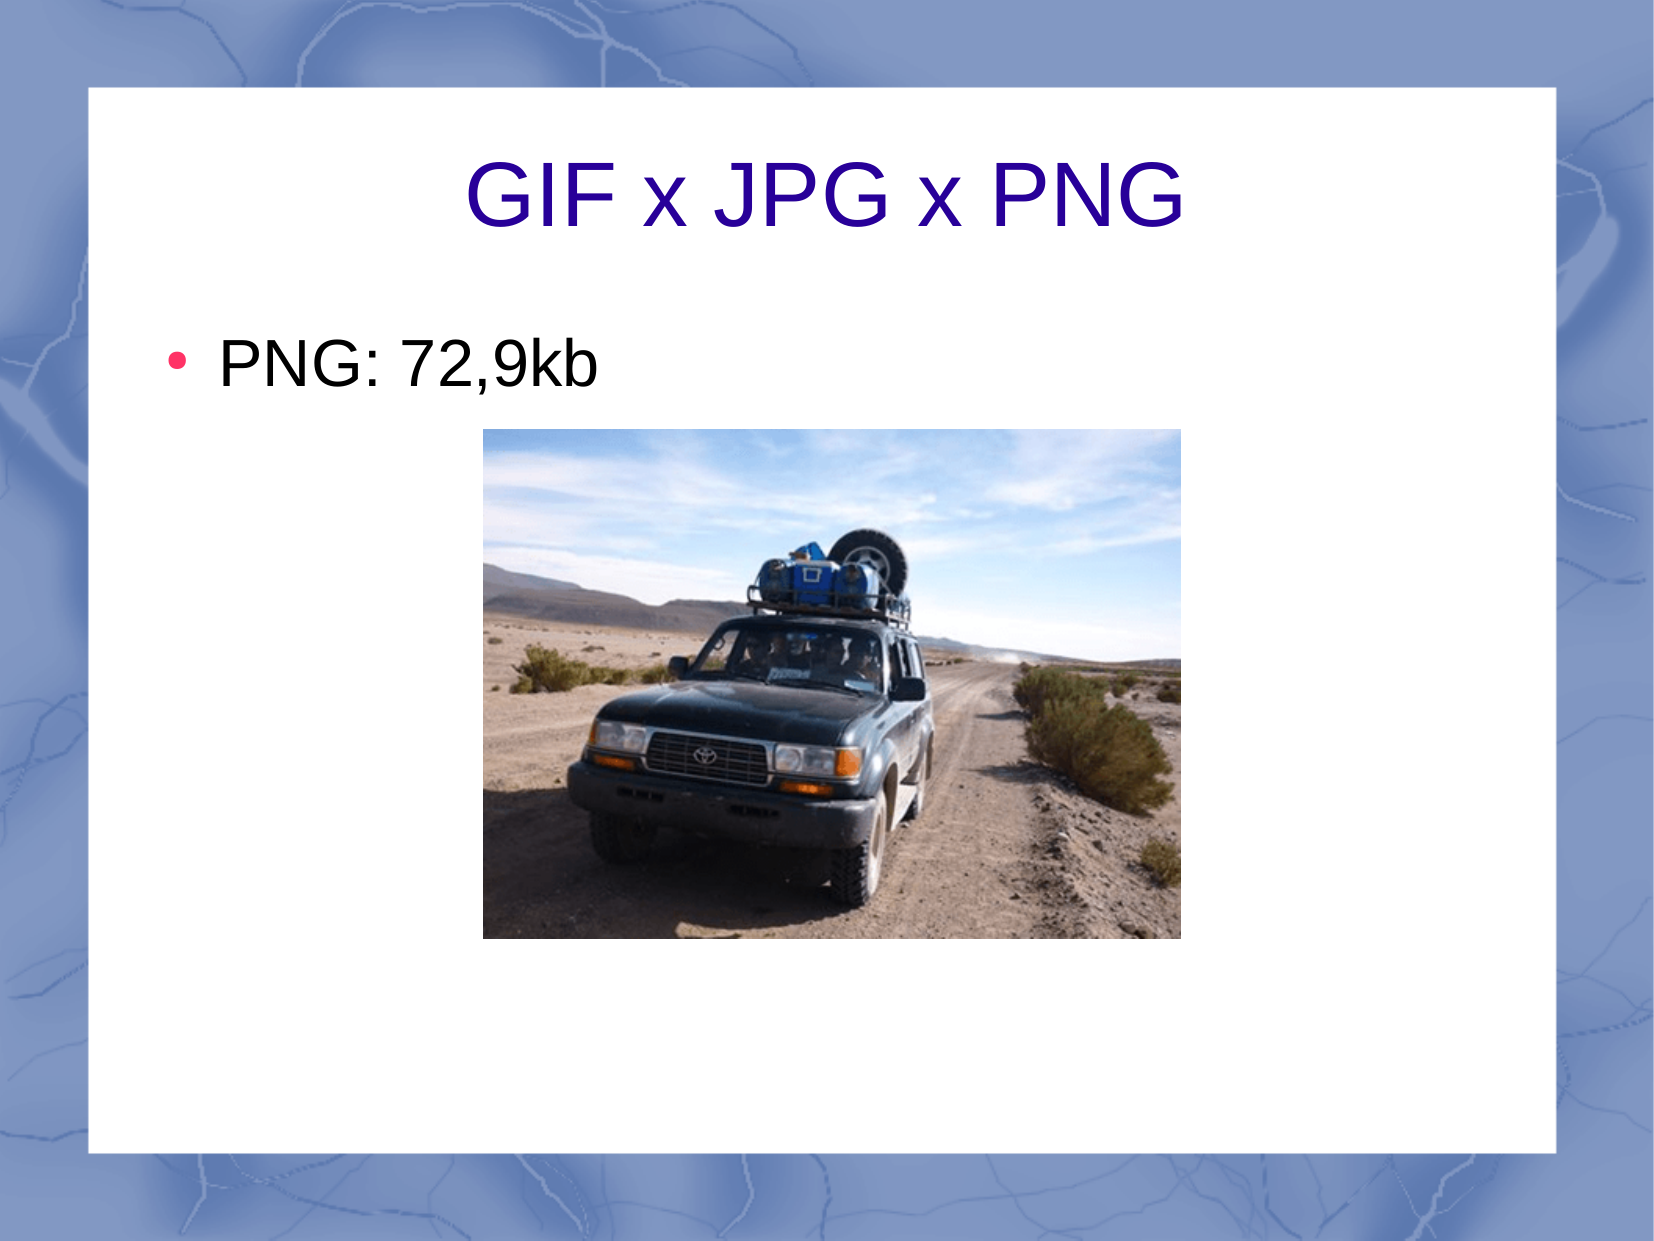

# GIF x JPG x PNG
PNG: 72,9kb